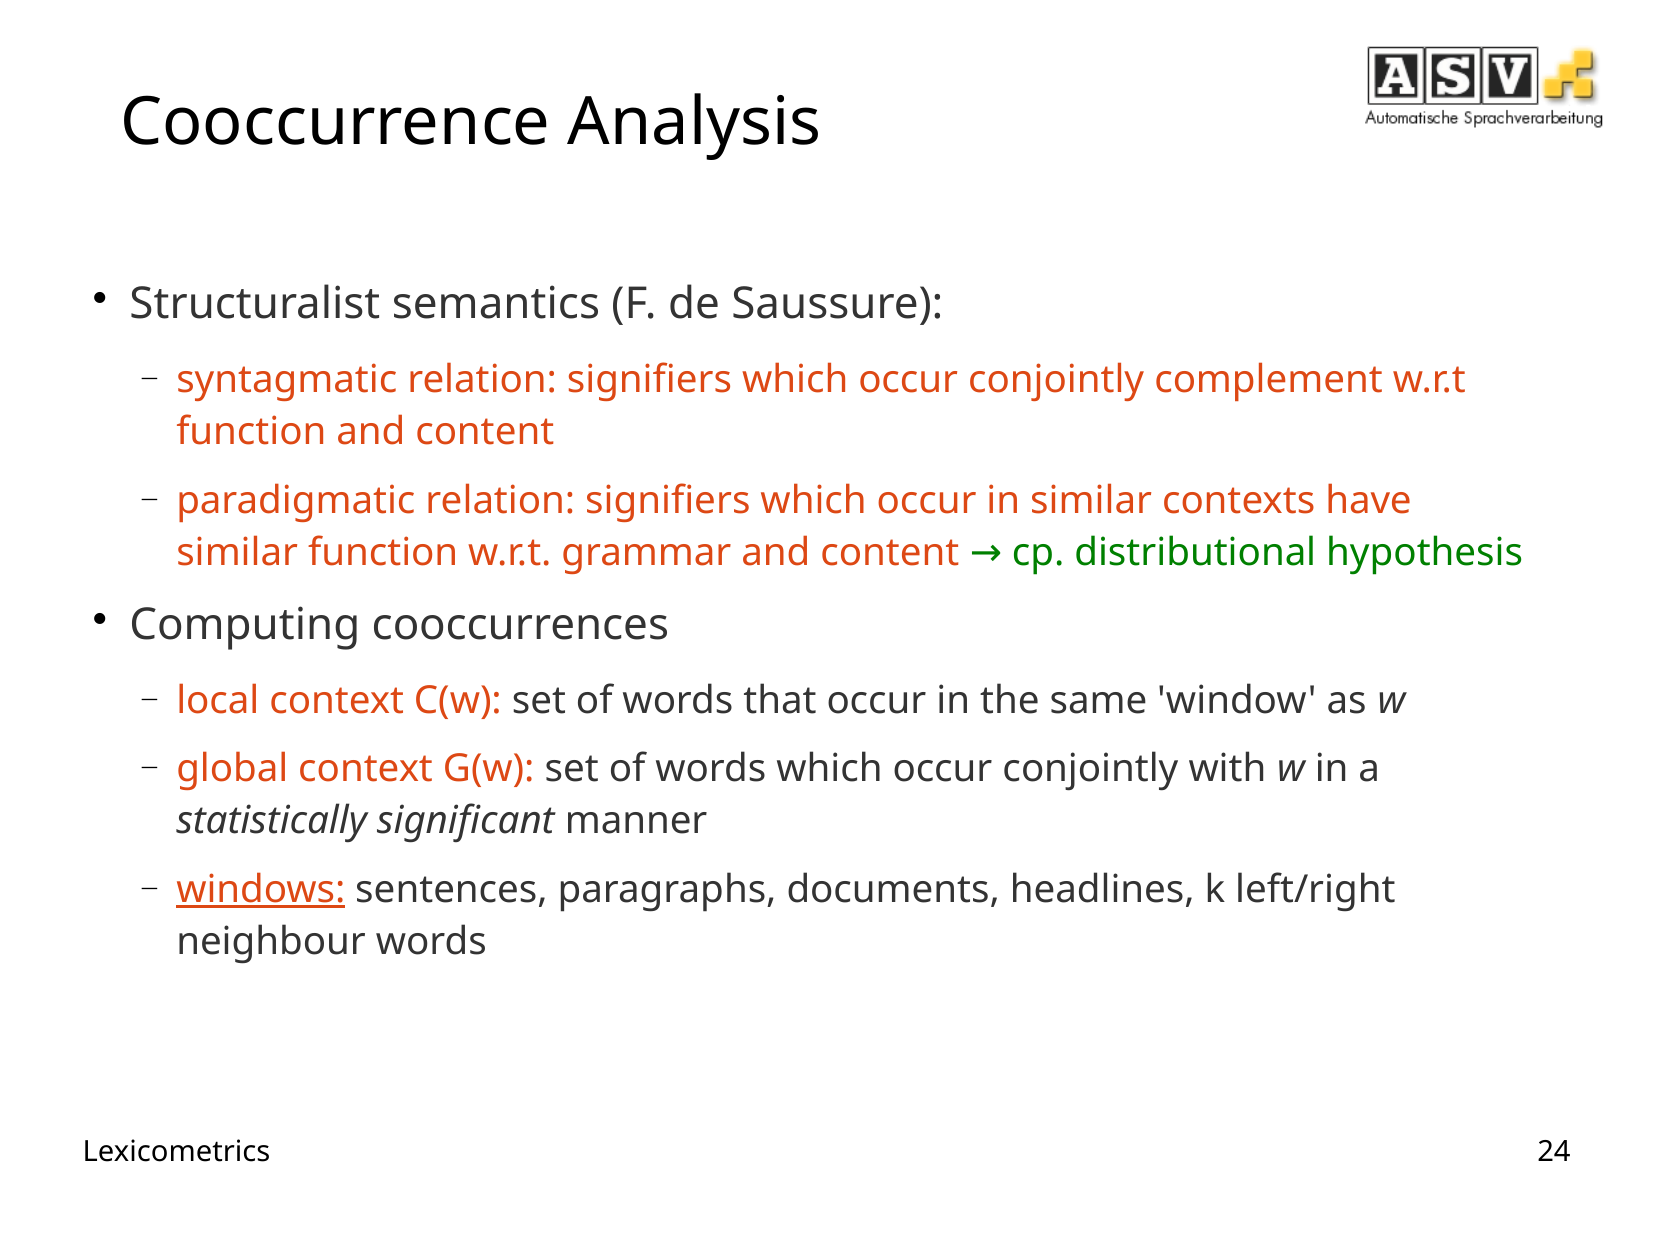

# Cooccurrence Analysis
Structuralist semantics (F. de Saussure):
syntagmatic relation: signifiers which occur conjointly complement w.r.t function and content
paradigmatic relation: signifiers which occur in similar contexts have similar function w.r.t. grammar and content → cp. distributional hypothesis
Computing cooccurrences
local context C(w): set of words that occur in the same 'window' as w
global context G(w): set of words which occur conjointly with w in a statistically significant manner
windows: sentences, paragraphs, documents, headlines, k left/right neighbour words
Lexicometrics
24